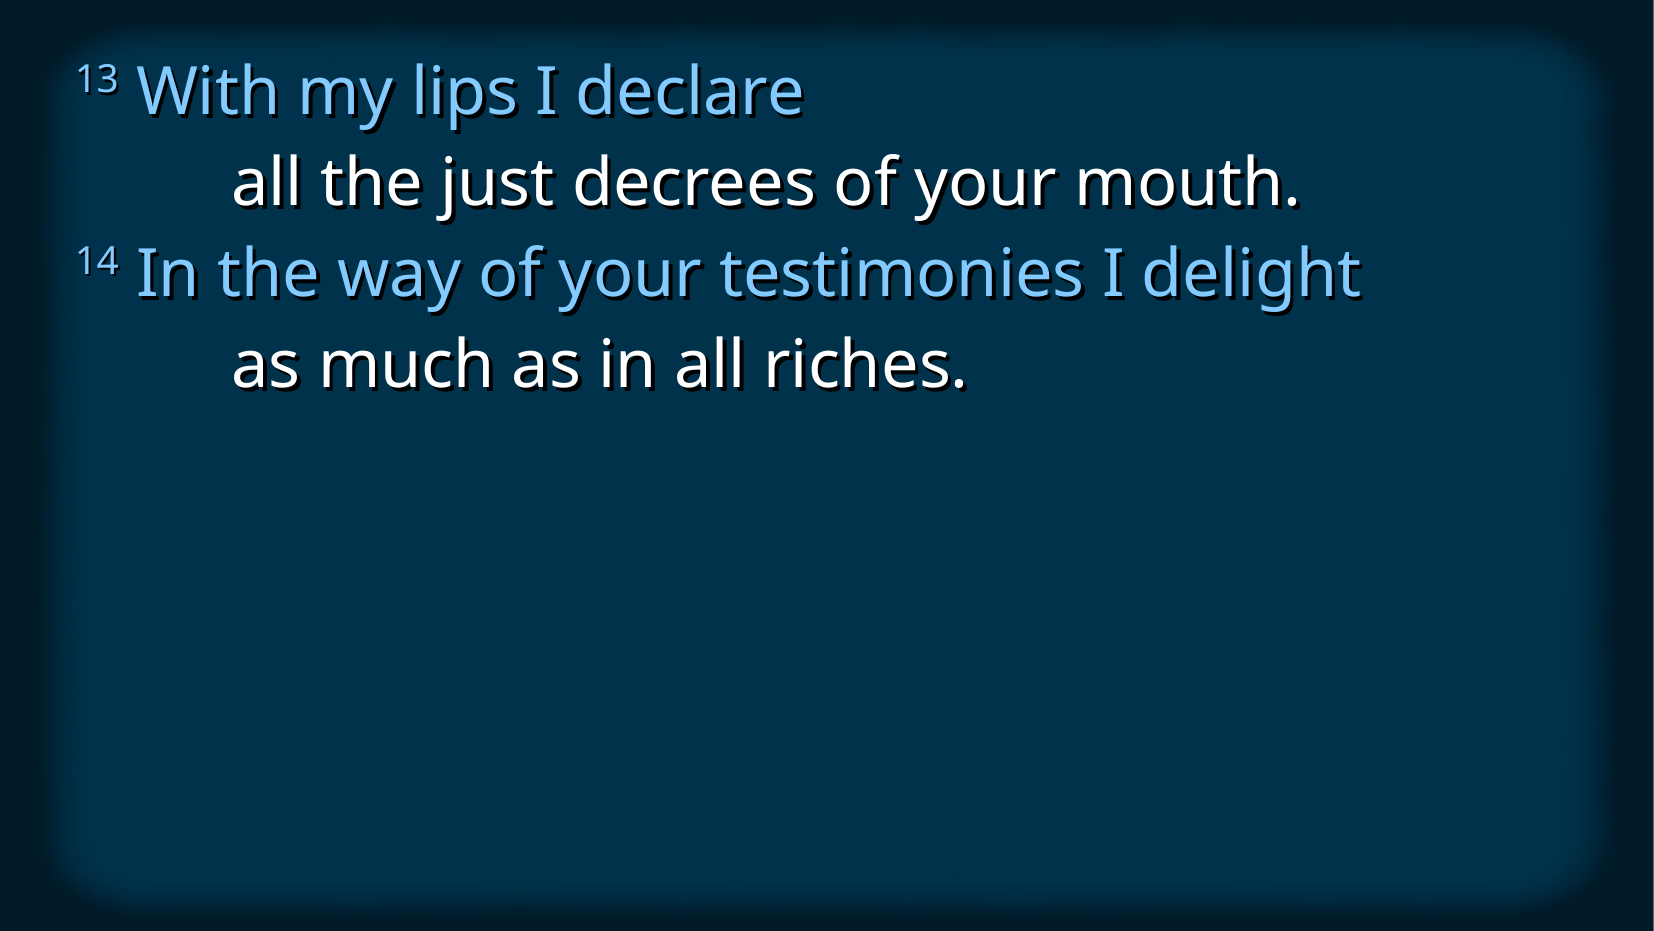

13 With my lips I declare
 all the just decrees of your mouth.
14 In the way of your testimonies I delight
 as much as in all riches.